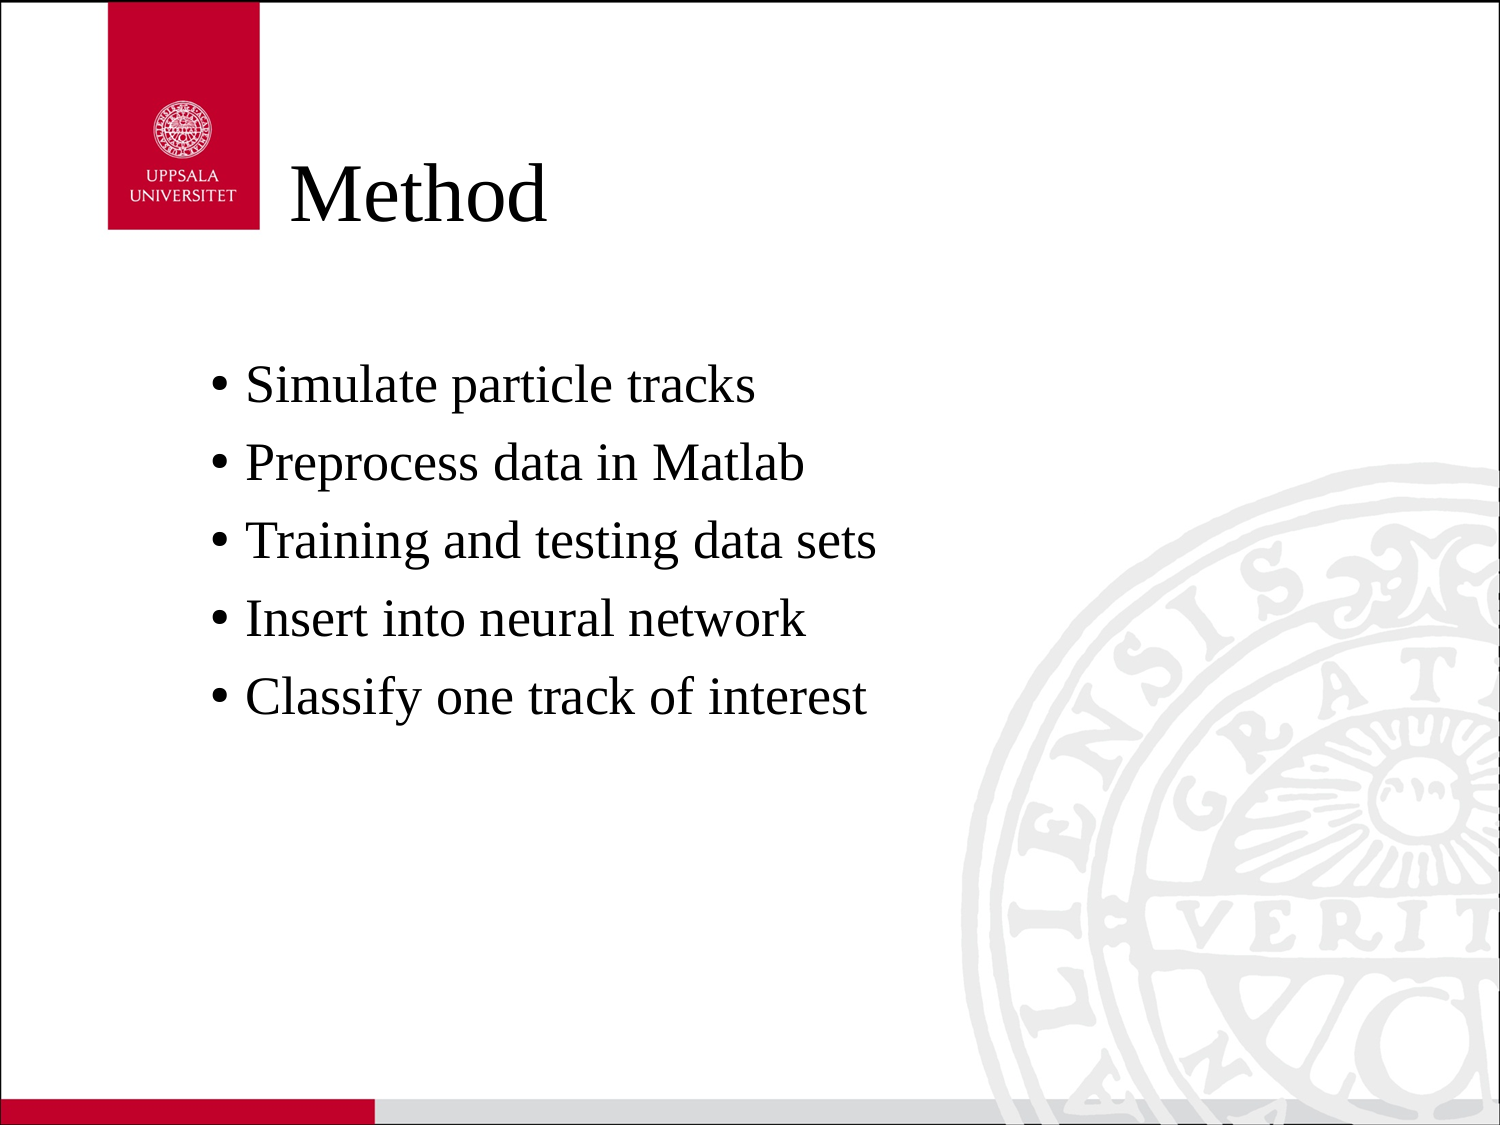

# Method
Simulate particle tracks
Preprocess data in Matlab
Training and testing data sets
Insert into neural network
Classify one track of interest